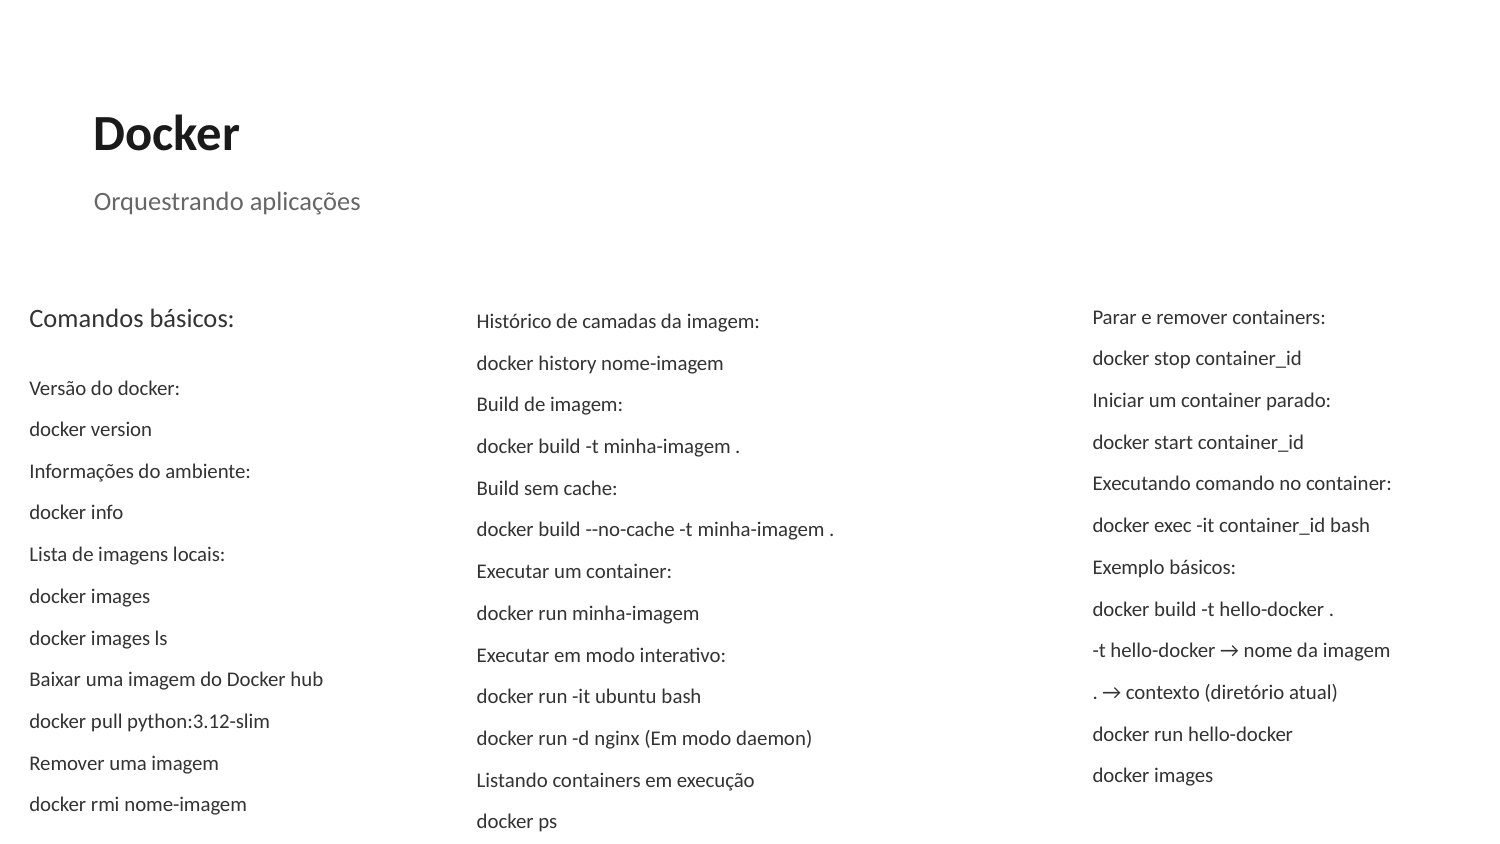

Docker
Orquestrando aplicações
Parar e remover containers:
docker stop container_id
Iniciar um container parado:
docker start container_id
Executando comando no container:
docker exec -it container_id bash
Exemplo básicos:
docker build -t hello-docker .
-t hello-docker → nome da imagem
. → contexto (diretório atual)
docker run hello-docker
docker images
Comandos básicos:
Versão do docker:
docker version
Informações do ambiente:
docker info
Lista de imagens locais:
docker images
docker images ls
Baixar uma imagem do Docker hub
docker pull python:3.12-slim
Remover uma imagem
docker rmi nome-imagem
Histórico de camadas da imagem:
docker history nome-imagem
Build de imagem:
docker build -t minha-imagem .
Build sem cache:
docker build --no-cache -t minha-imagem .
Executar um container:
docker run minha-imagem
Executar em modo interativo:
docker run -it ubuntu bash
docker run -d nginx (Em modo daemon)
Listando containers em execução
docker ps